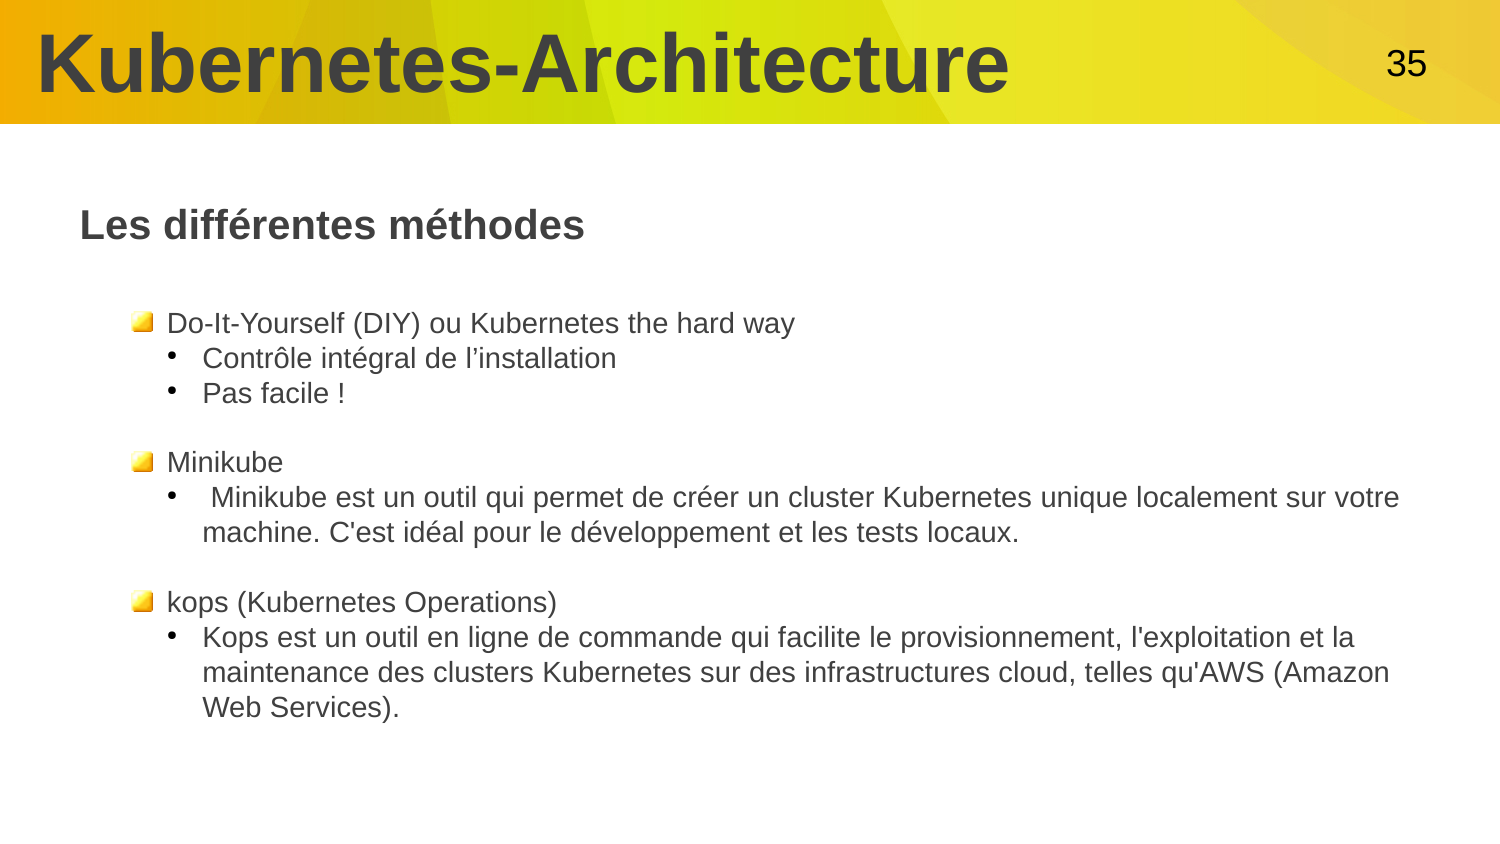

Kubernetes-Architecture
Les différentes méthodes
Do-It-Yourself (DIY) ou Kubernetes the hard way
Contrôle intégral de l’installation
Pas facile !
Minikube
 Minikube est un outil qui permet de créer un cluster Kubernetes unique localement sur votre machine. C'est idéal pour le développement et les tests locaux.
kops (Kubernetes Operations)
Kops est un outil en ligne de commande qui facilite le provisionnement, l'exploitation et la maintenance des clusters Kubernetes sur des infrastructures cloud, telles qu'AWS (Amazon Web Services).